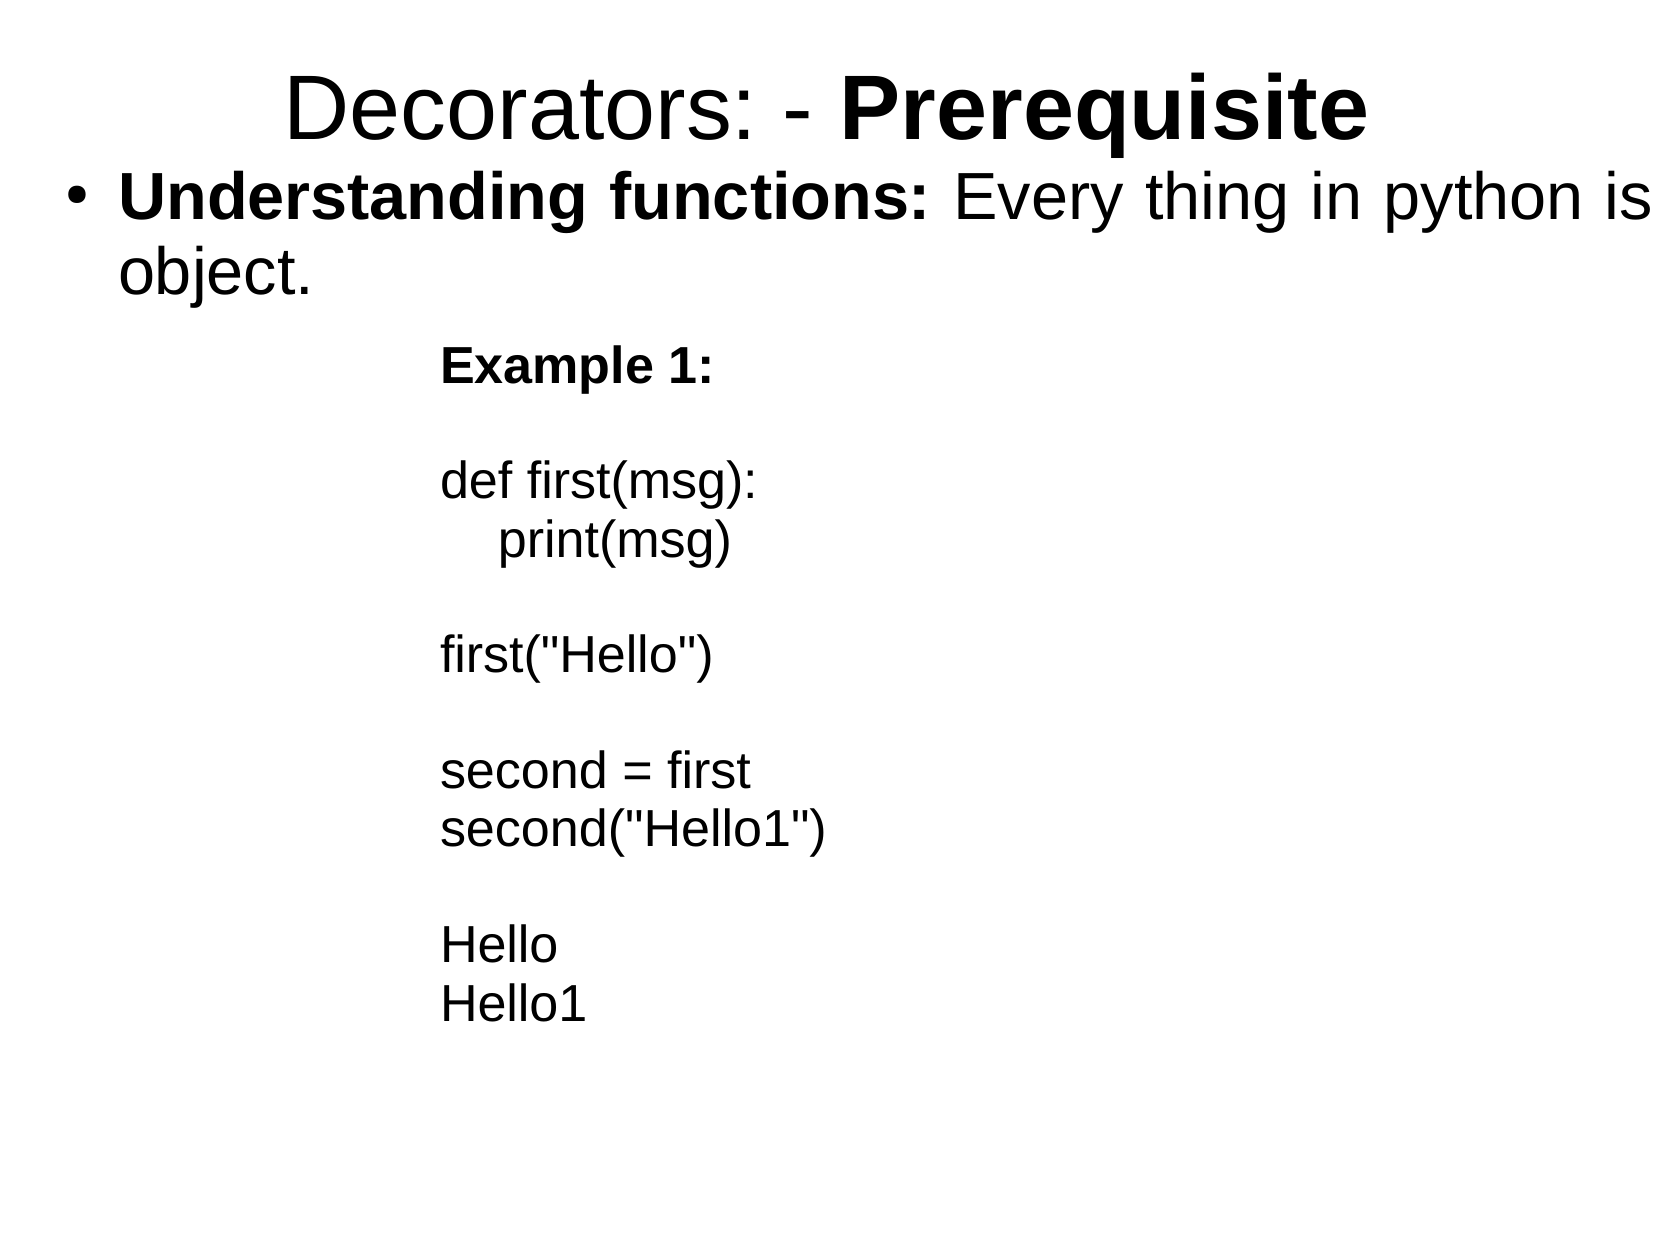

# Decorators: - Prerequisite
Understanding functions: Every thing in python is object.
Example 1:
def first(msg):
 print(msg)
first("Hello")
second = first
second("Hello1")
Hello
Hello1